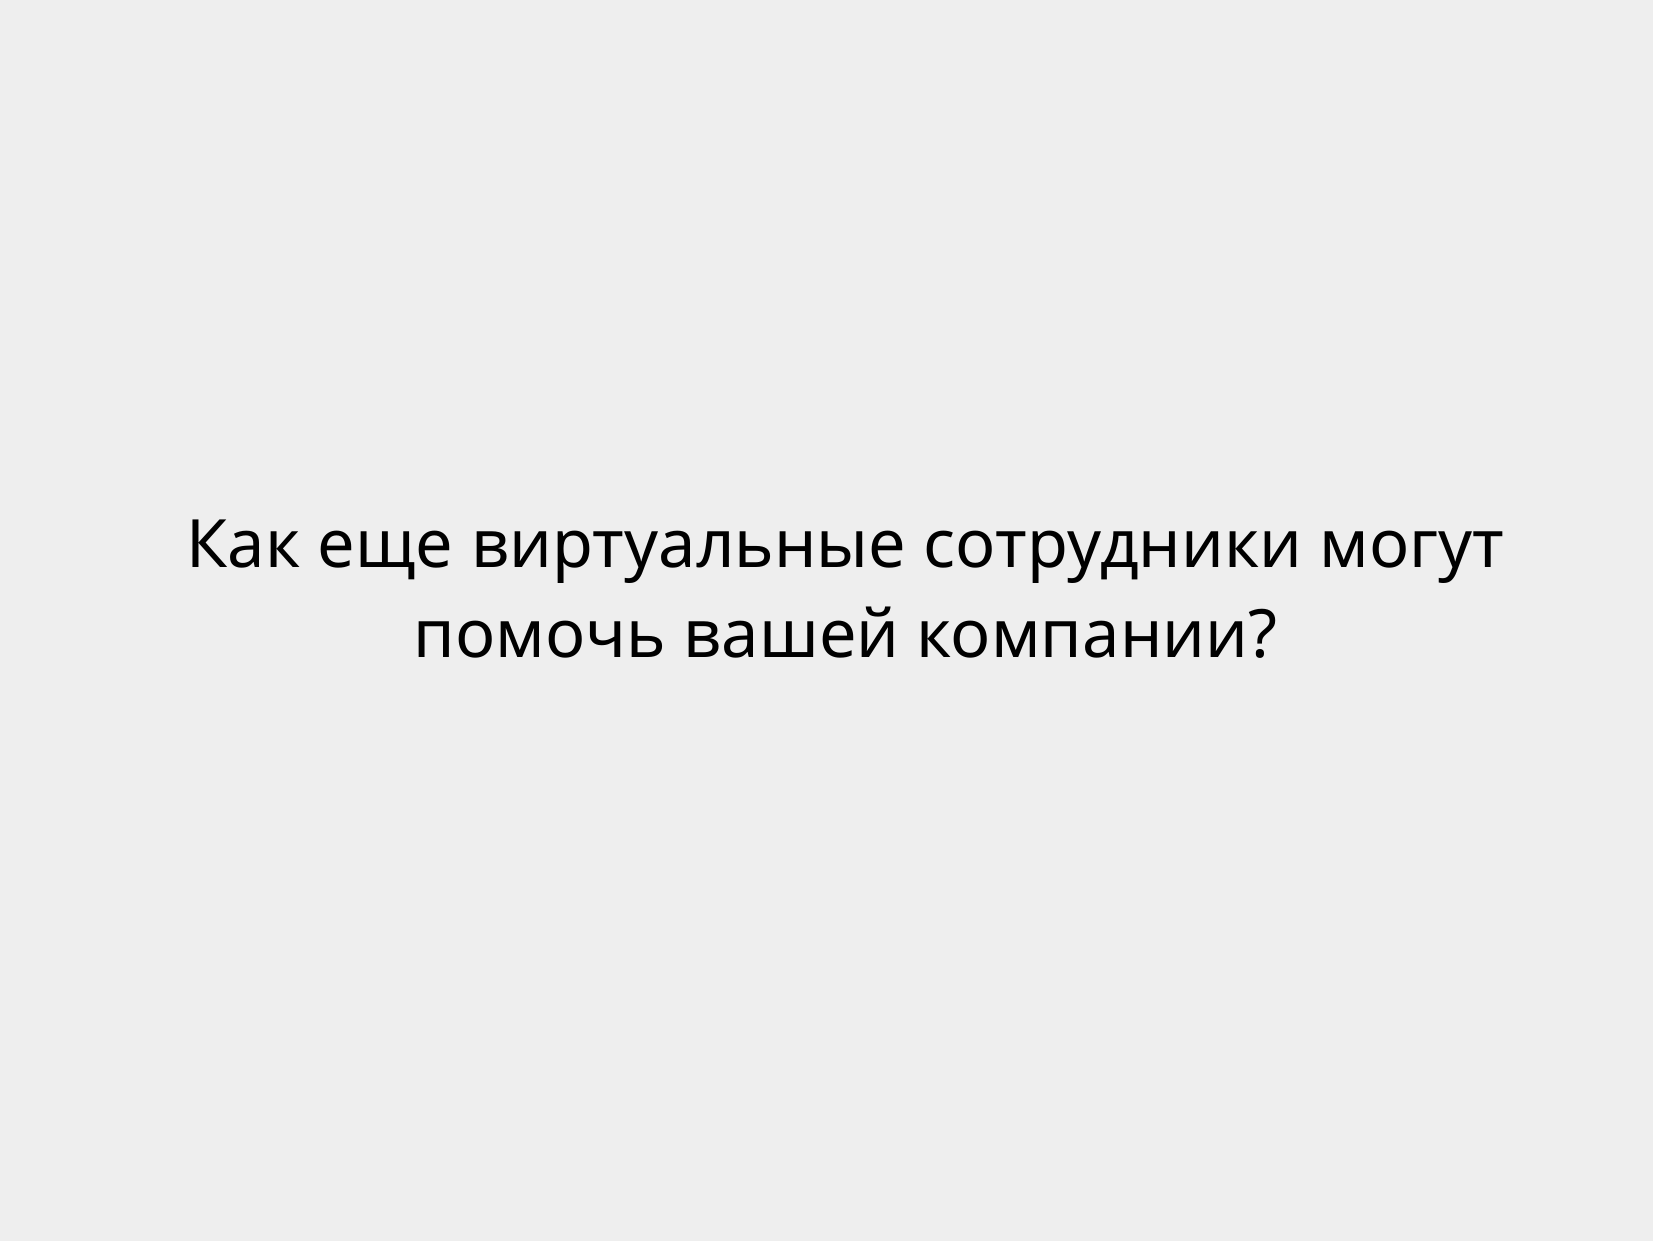

# Как еще виртуальные сотрудники могут помочь вашей компании?